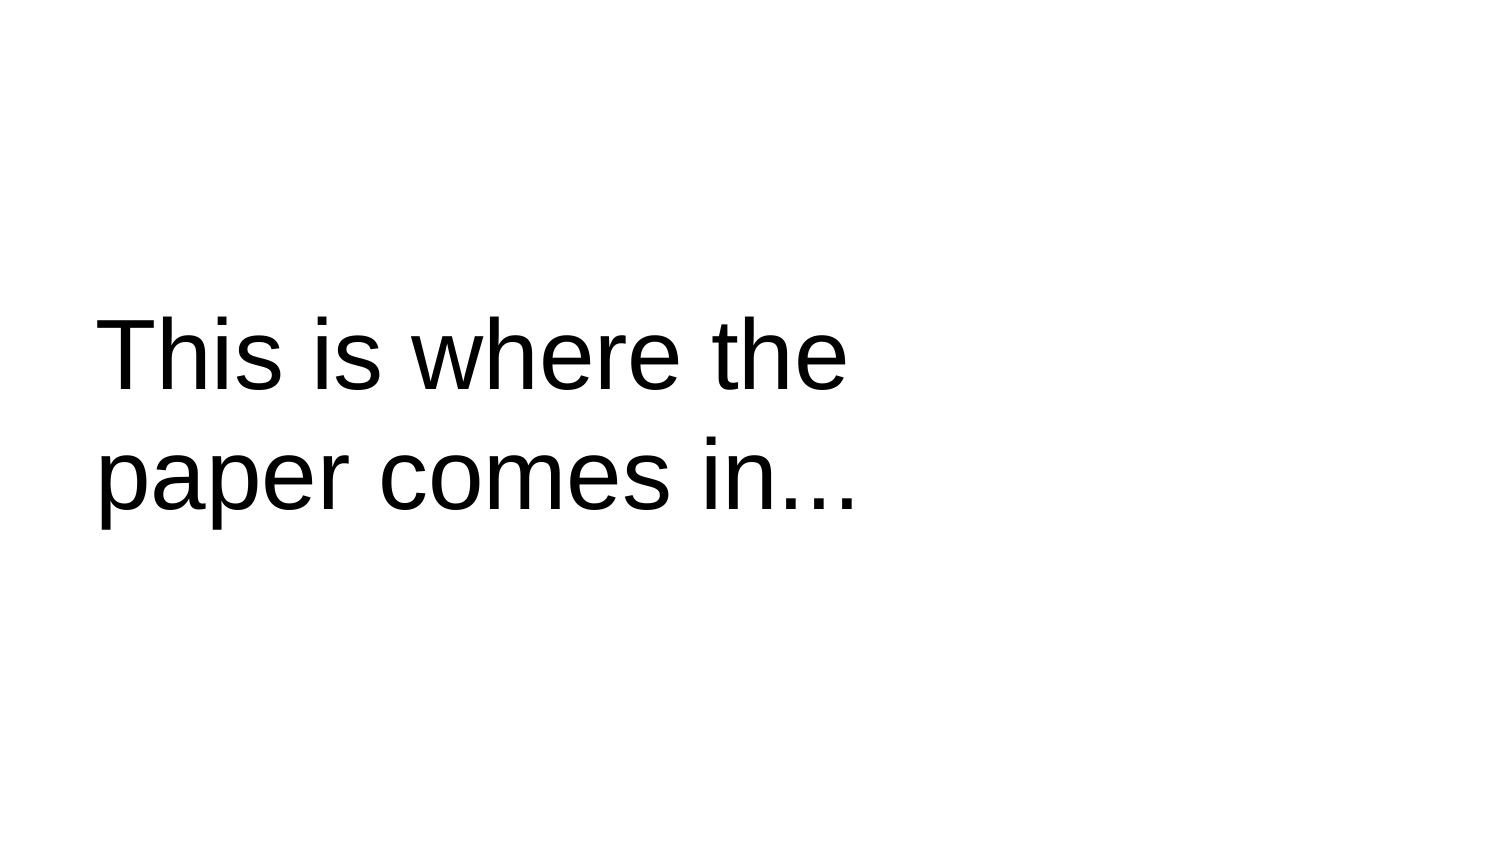

# This is where the paper comes in...